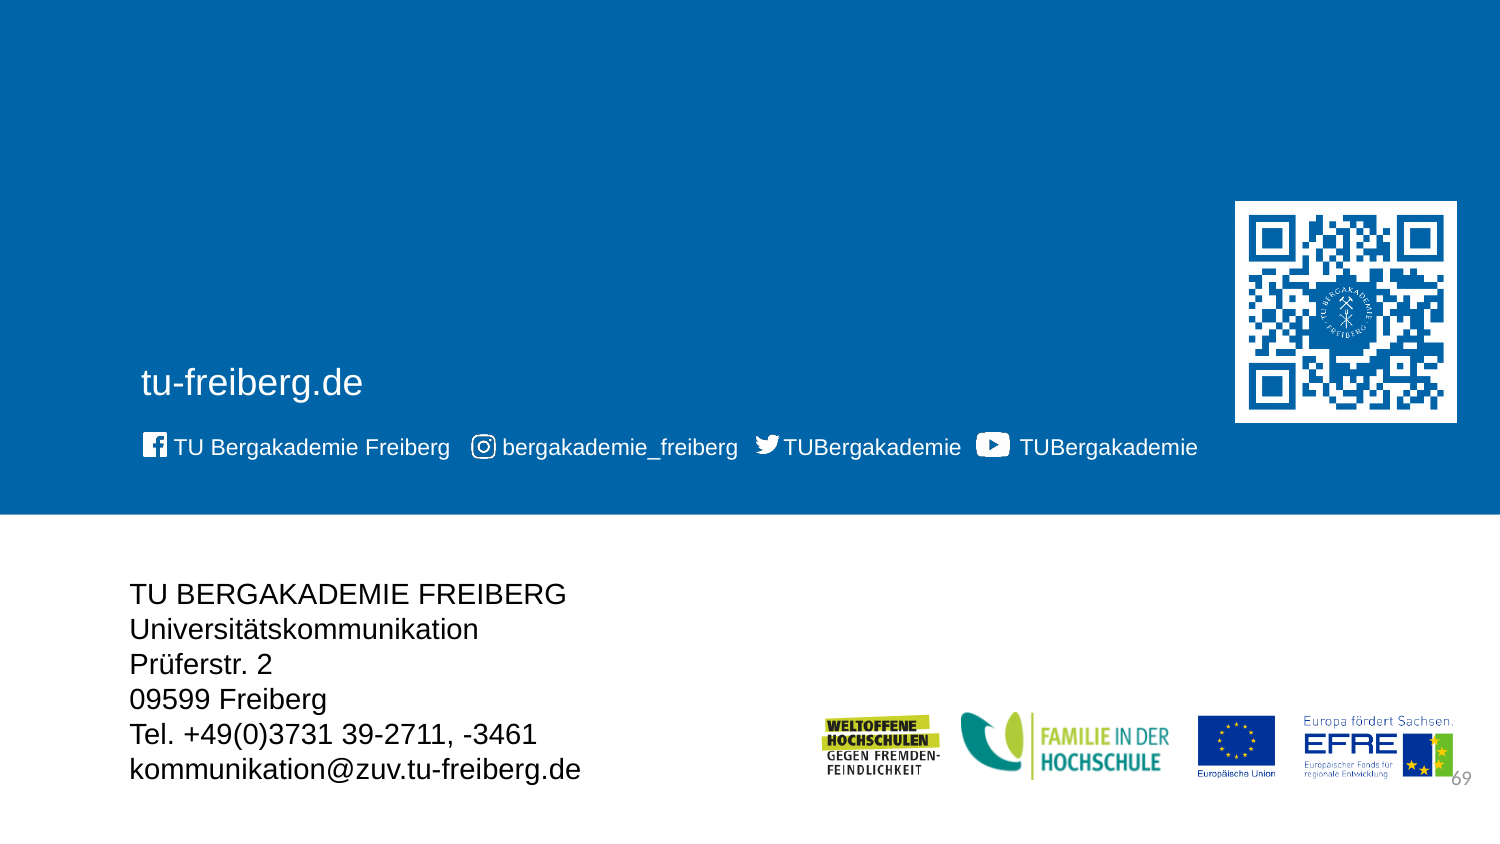

#
### Chart
| Category | Spalte 1 | Spalte 2 | Spalte 3 |
|---|---|---|---|
| Zeile 1 | 9.1 | 3.2 | 4.54 |
| Zeile 2 | 2.4 | 8.8 | 9.65 |
| Zeile 3 | 3.1 | 1.5 | 3.7 |
| Zeile 4 | 4.3 | 9.02 | 6.2 |
tu-freiberg.de
TU Bergakademie Freiberg bergakademie_freiberg TUBergakademie TUBergakademie
TU BERGAKADEMIE FREIBERG
Universitätskommunikation
Prüferstr. 2
09599 Freiberg
Tel. +49(0)3731 39-2711, -3461
kommunikation@zuv.tu-freiberg.de